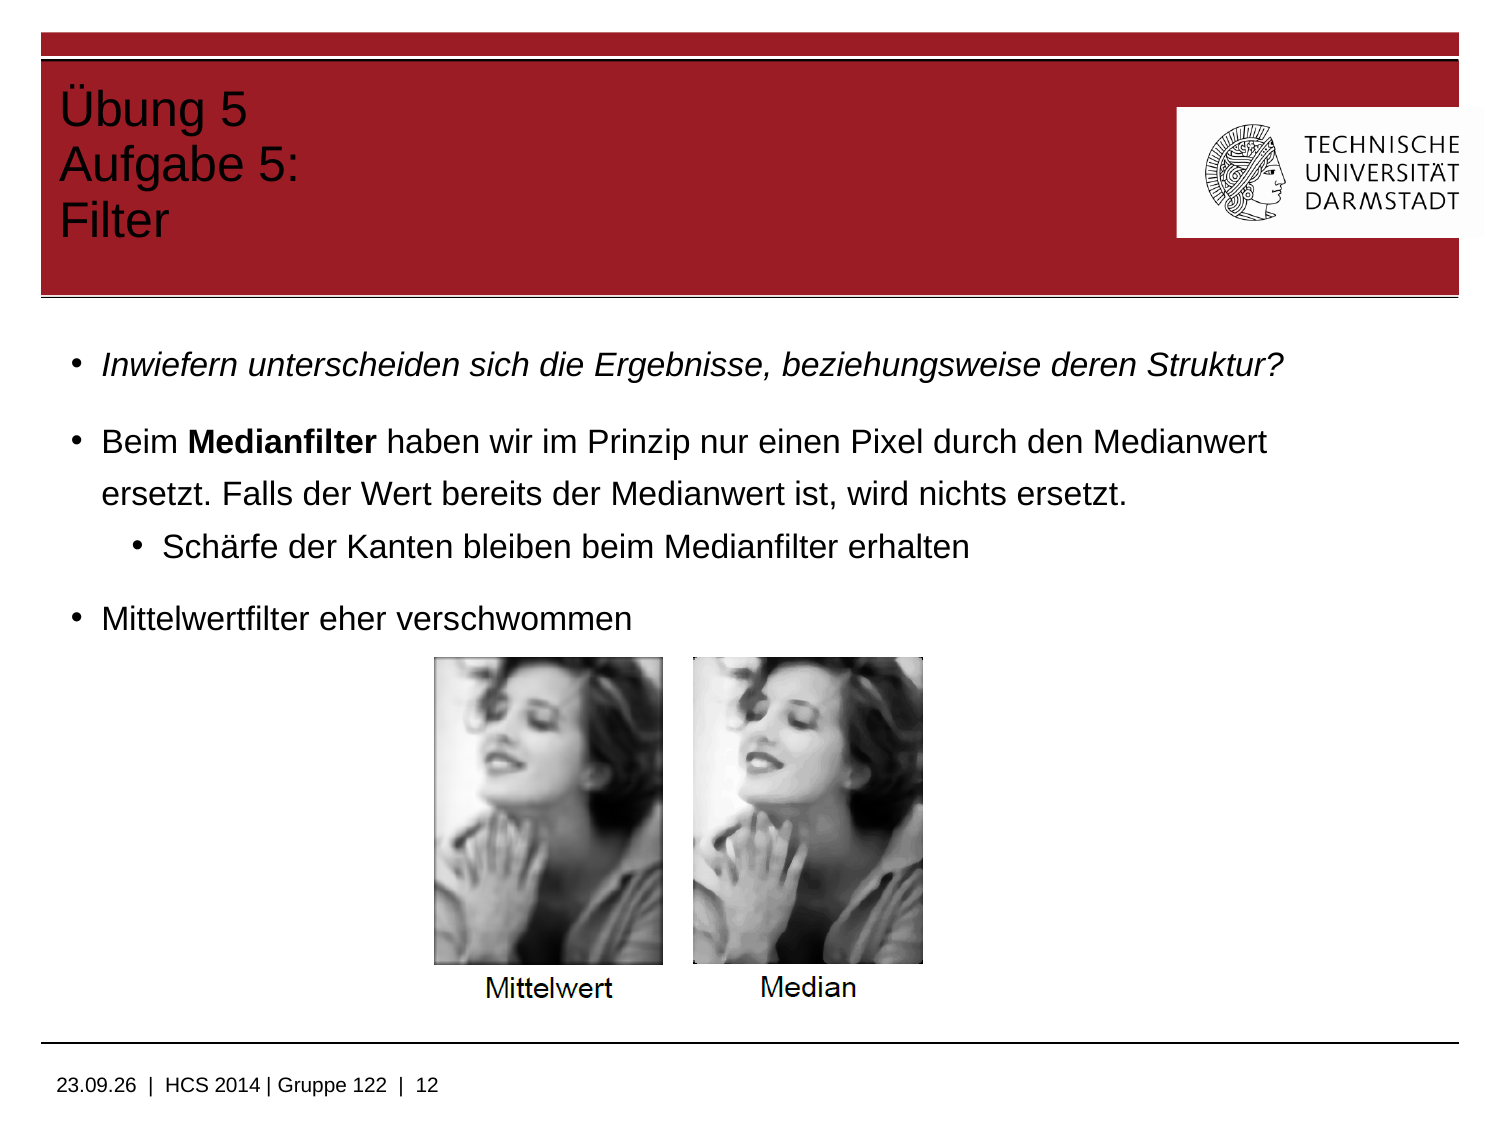

Übung 5
Aufgabe 5:
Filter
# Inwiefern unterscheiden sich die Ergebnisse, beziehungsweise deren Struktur?
Beim Medianfilter haben wir im Prinzip nur einen Pixel durch den Medianwert ersetzt. Falls der Wert bereits der Medianwert ist, wird nichts ersetzt.
Schärfe der Kanten bleiben beim Medianfilter erhalten
Mittelwertfilter eher verschwommen